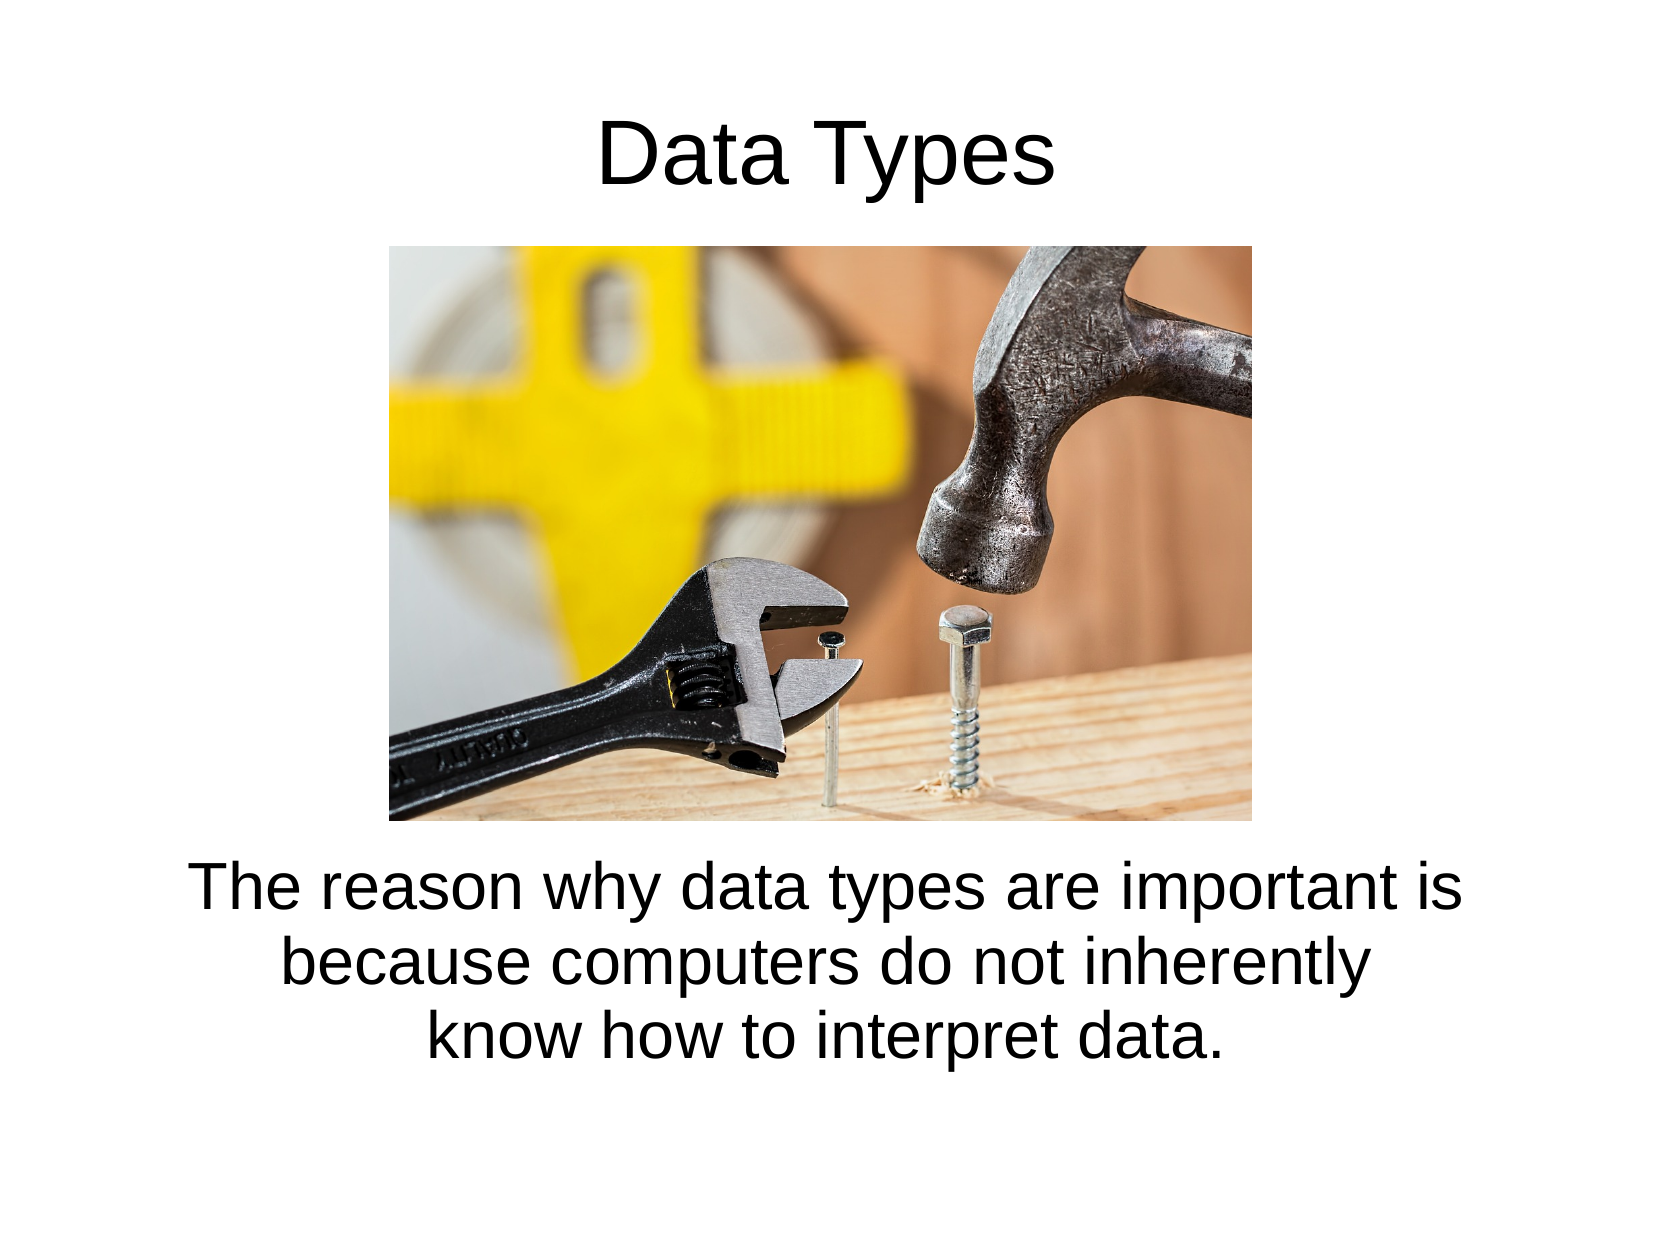

# Data Types
The reason why data types are important is because computers do not inherently
know how to interpret data.